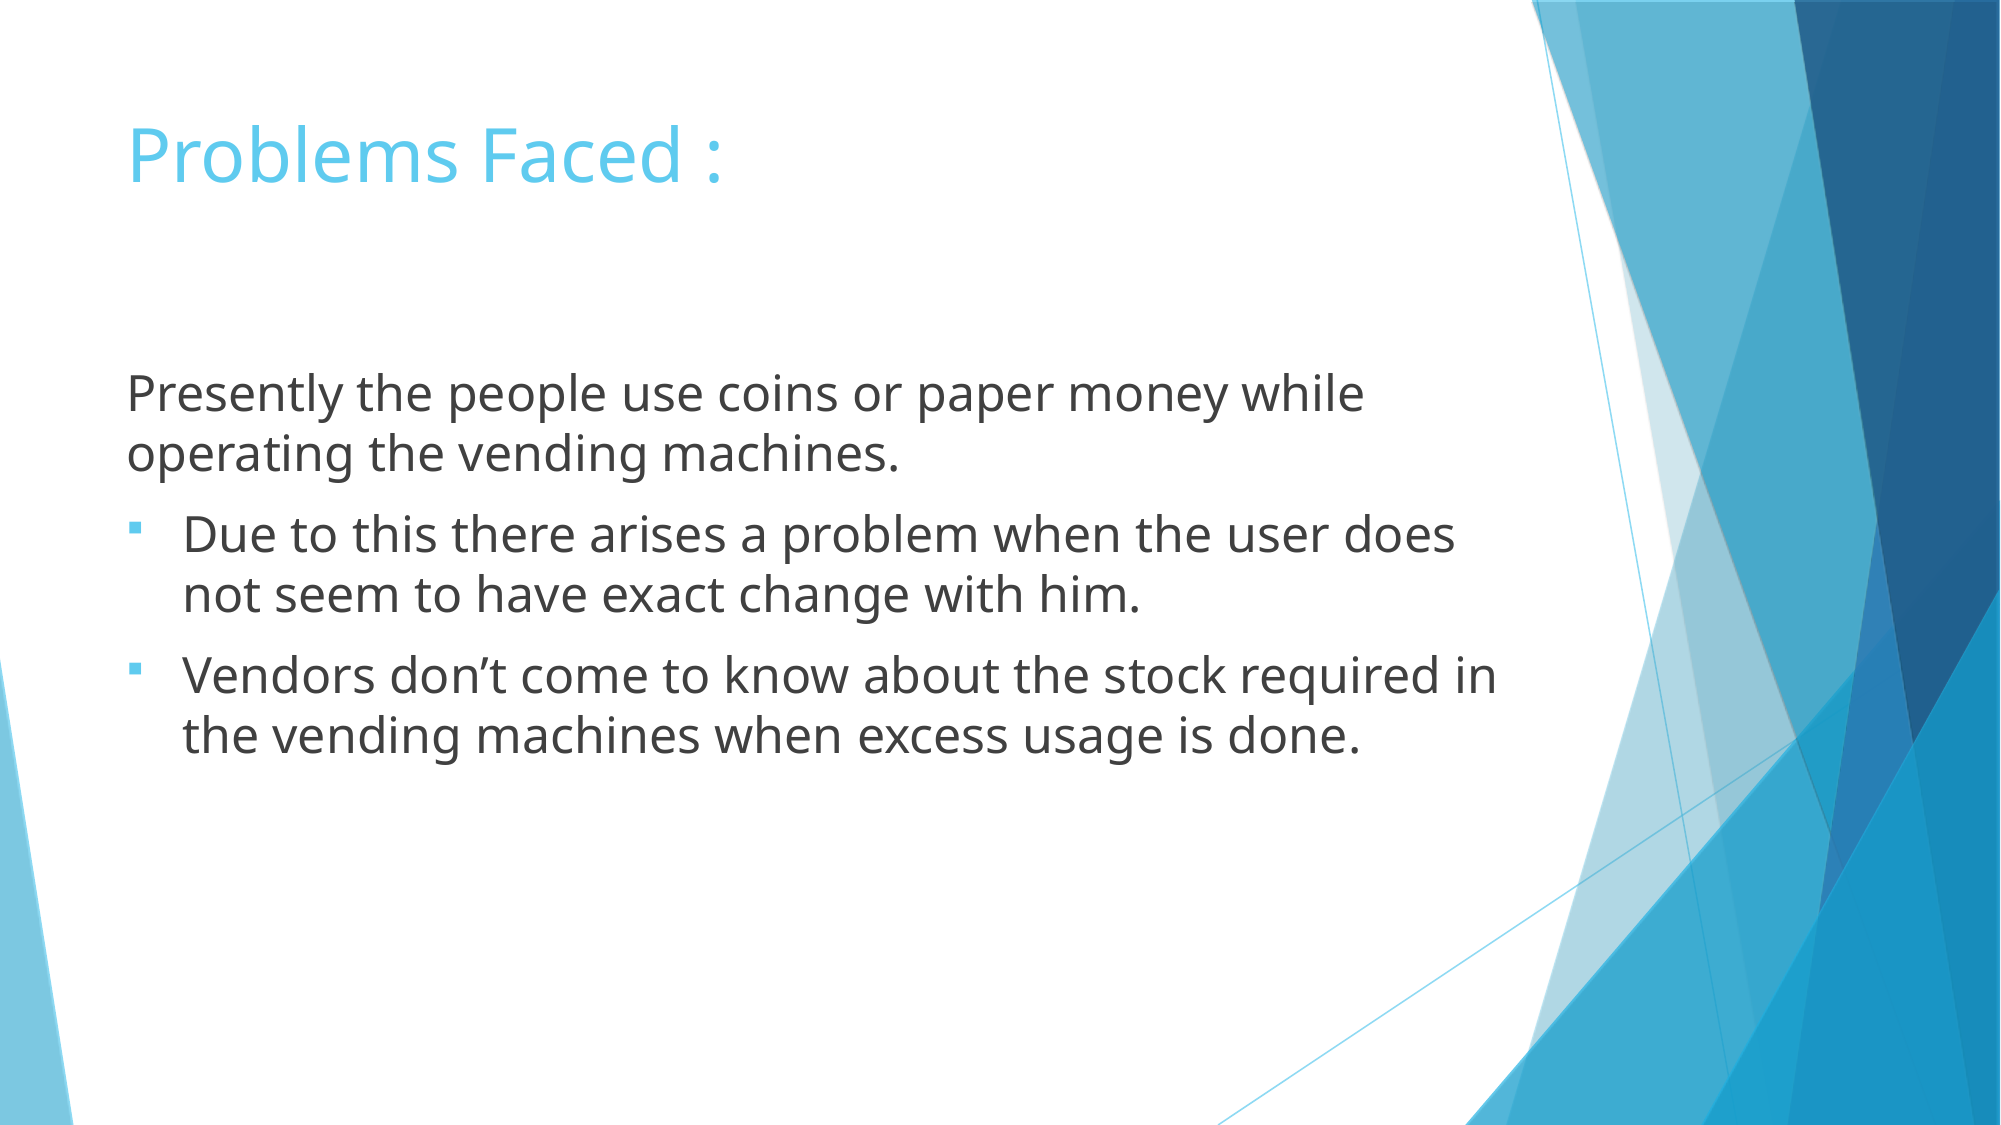

# Problems Faced :
Presently the people use coins or paper money while operating the vending machines.
Due to this there arises a problem when the user does not seem to have exact change with him.
Vendors don’t come to know about the stock required in the vending machines when excess usage is done.